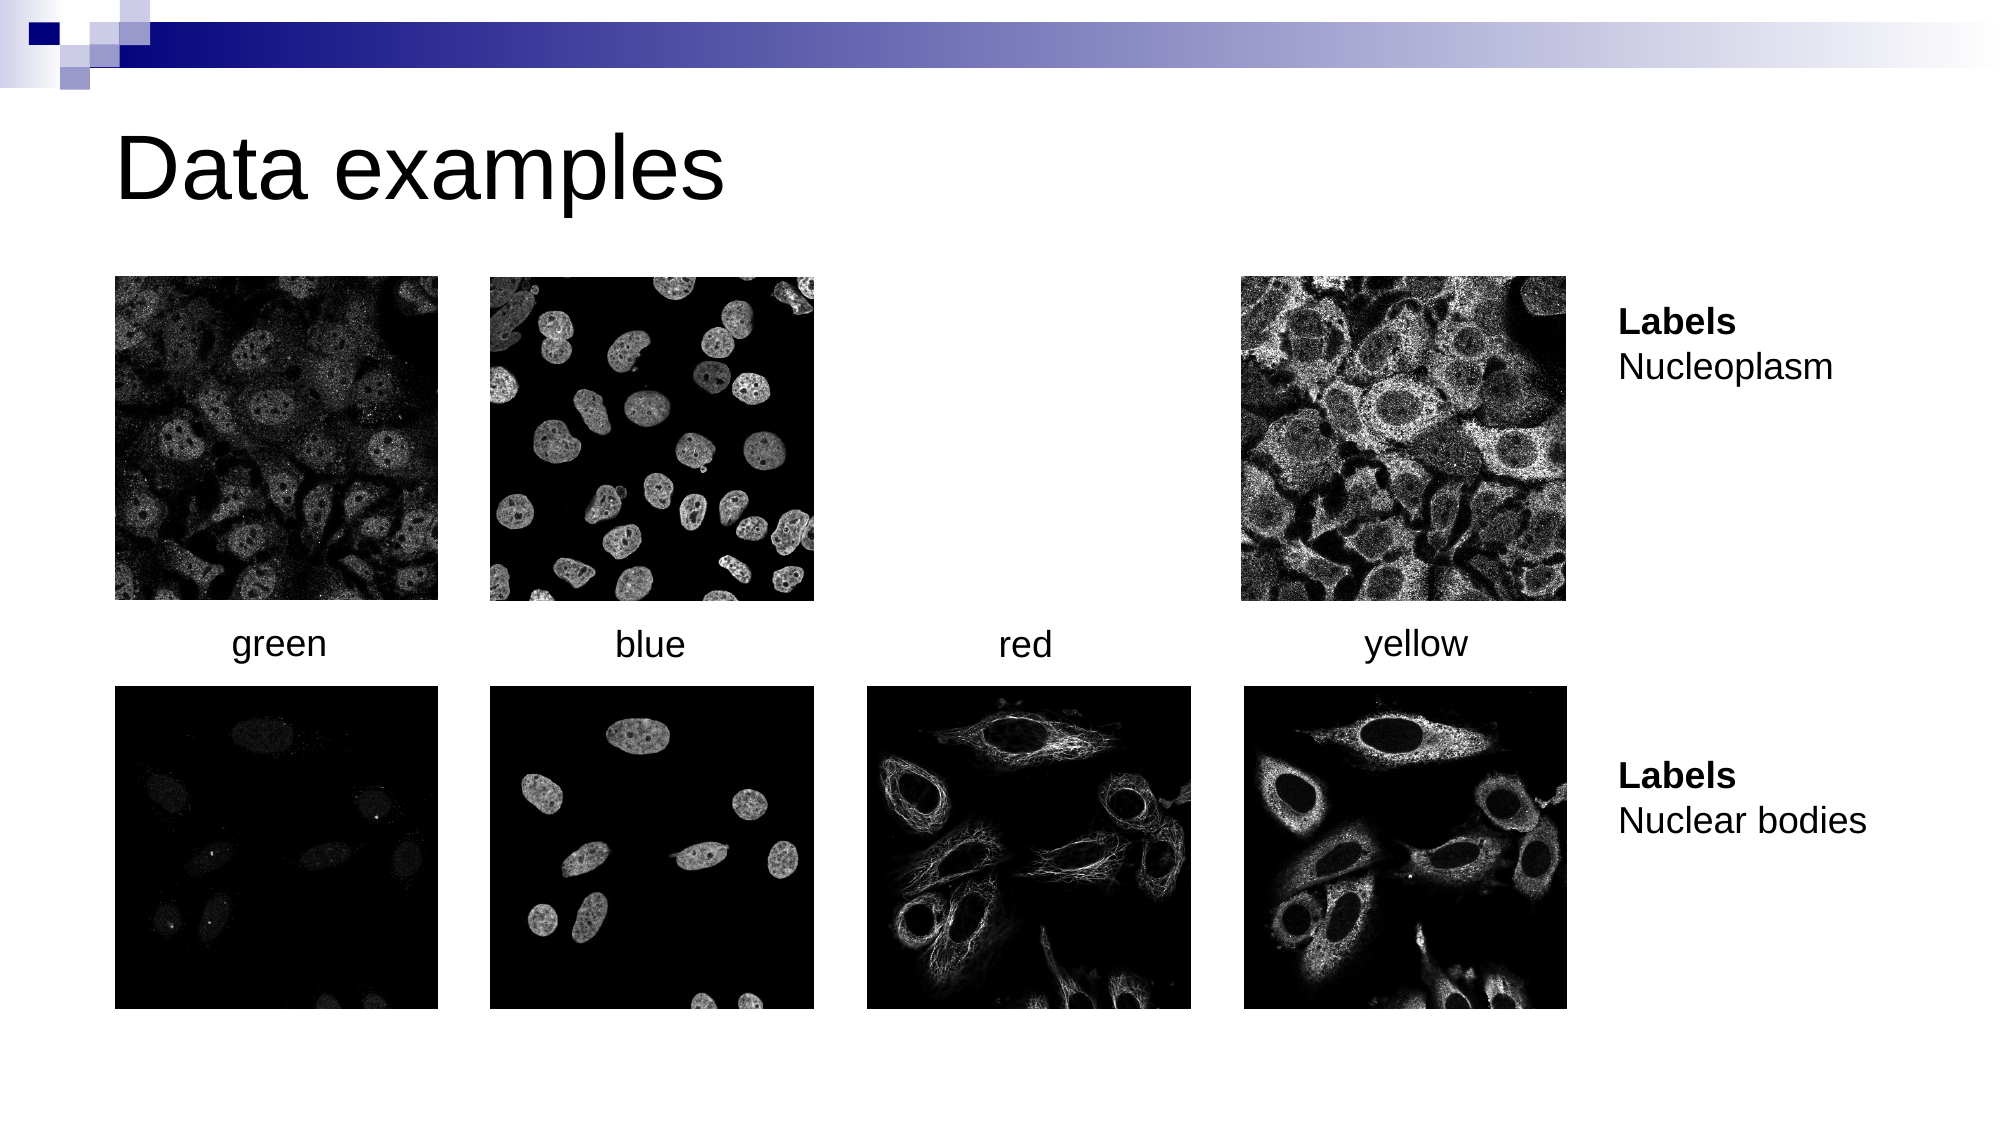

# Data examples
Labels
Nucleoplasm
green
yellow
blue
red
Labels
Nuclear bodies